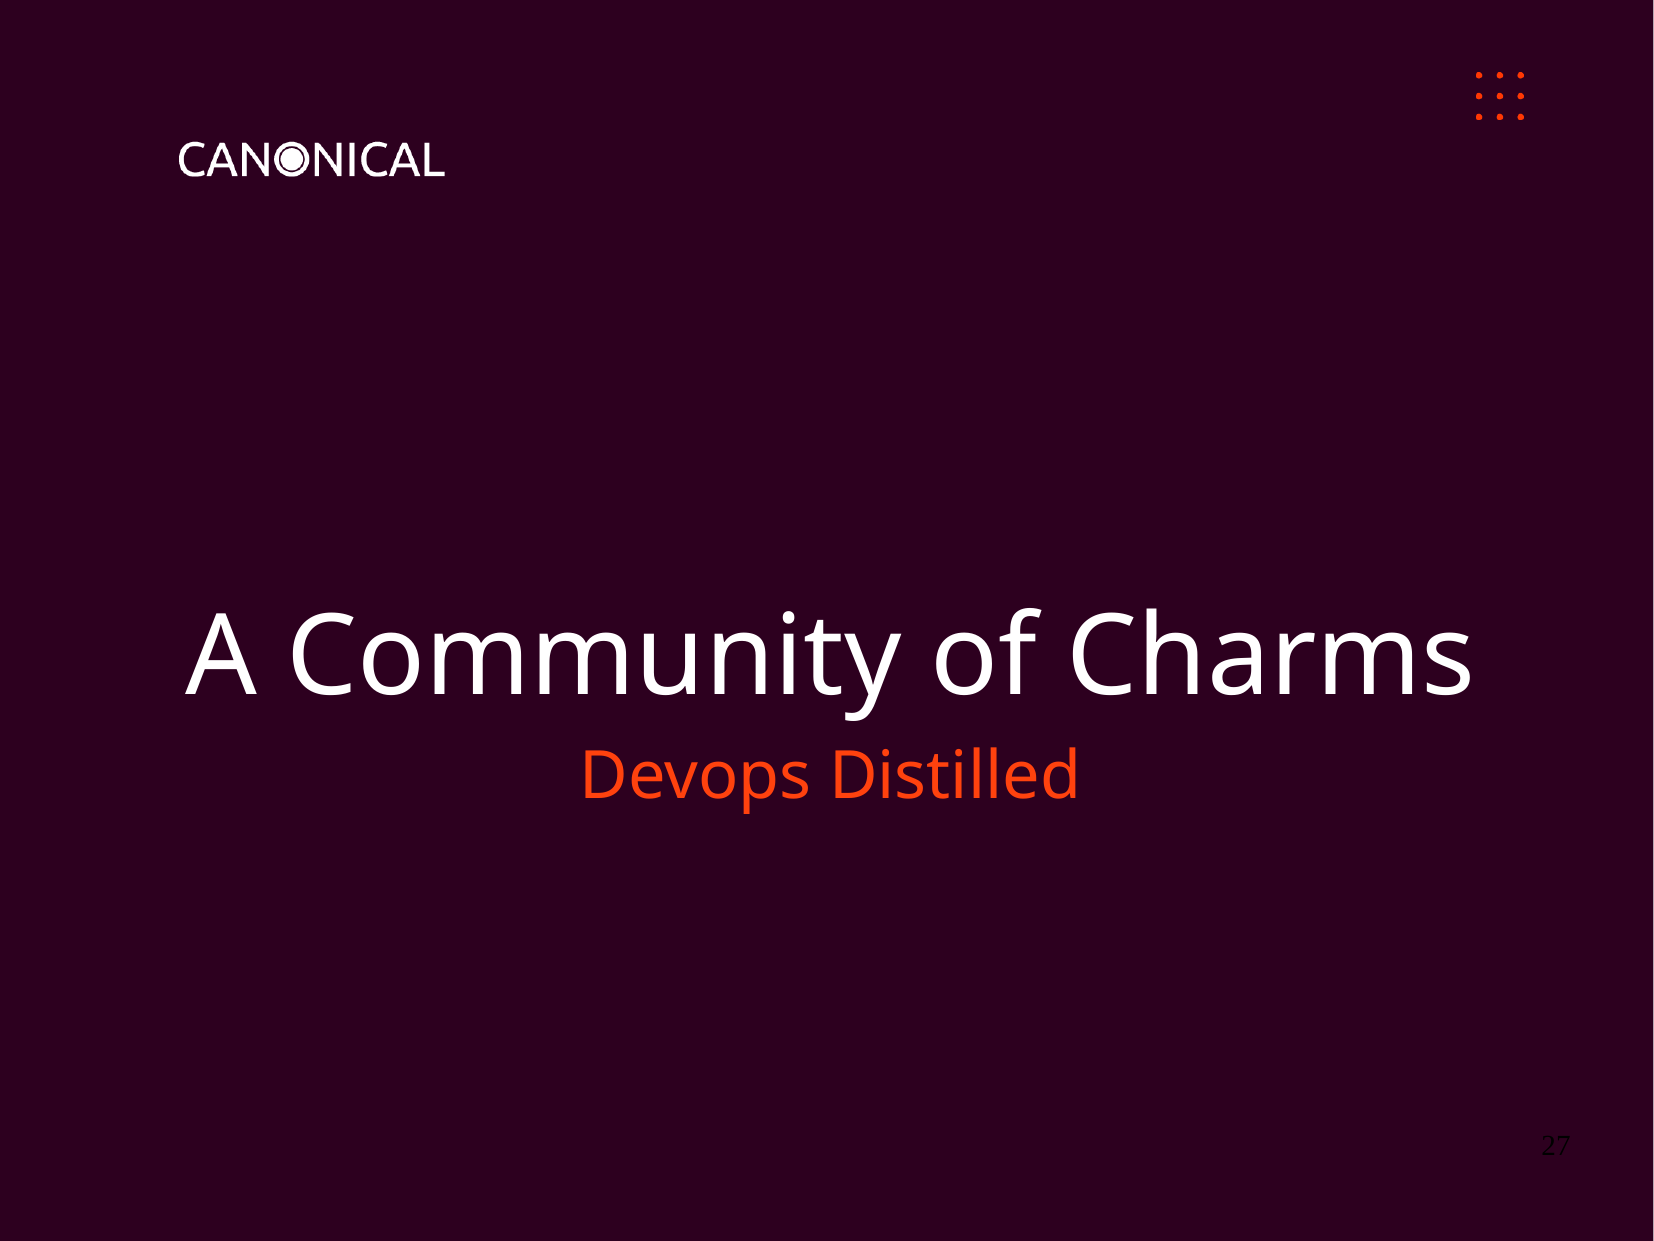

#
A Community of Charms
Devops Distilled
27